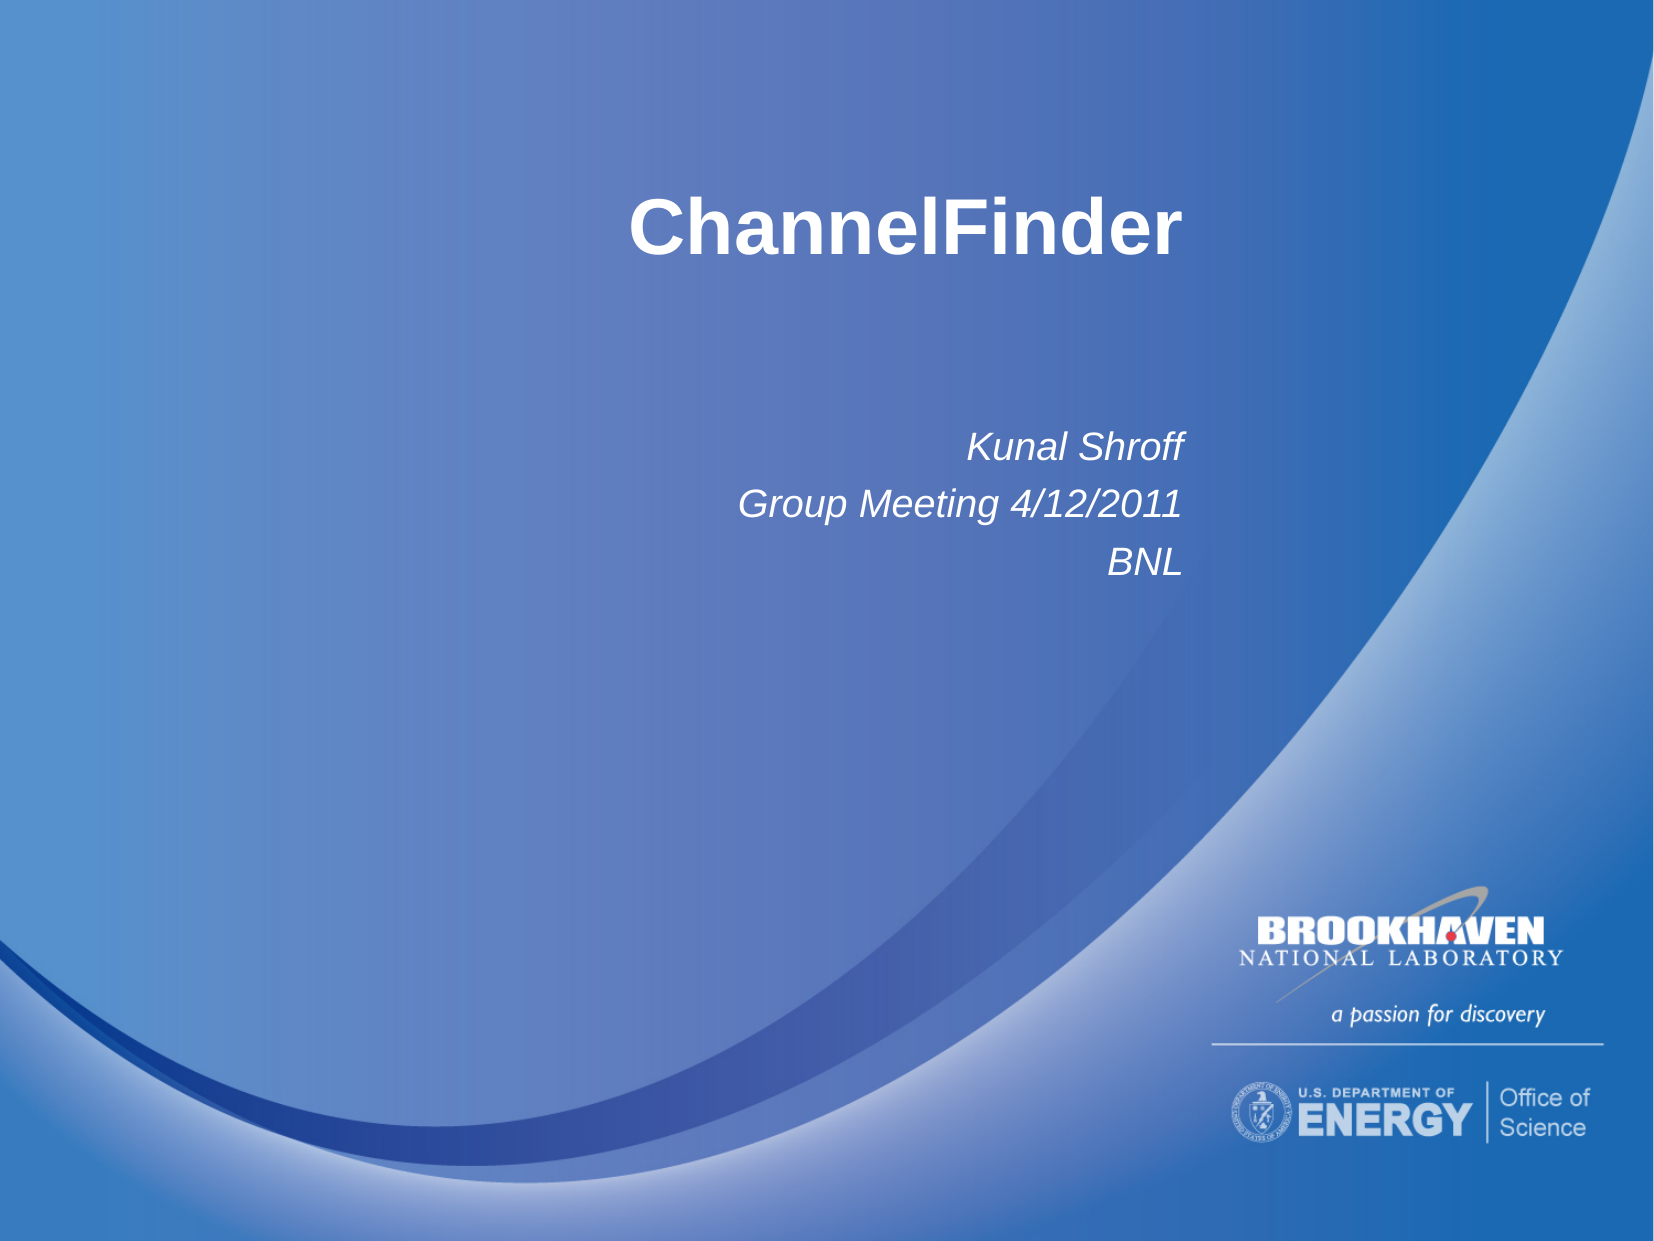

# ChannelFinder
Kunal Shroff
Group Meeting 4/12/2011
BNL